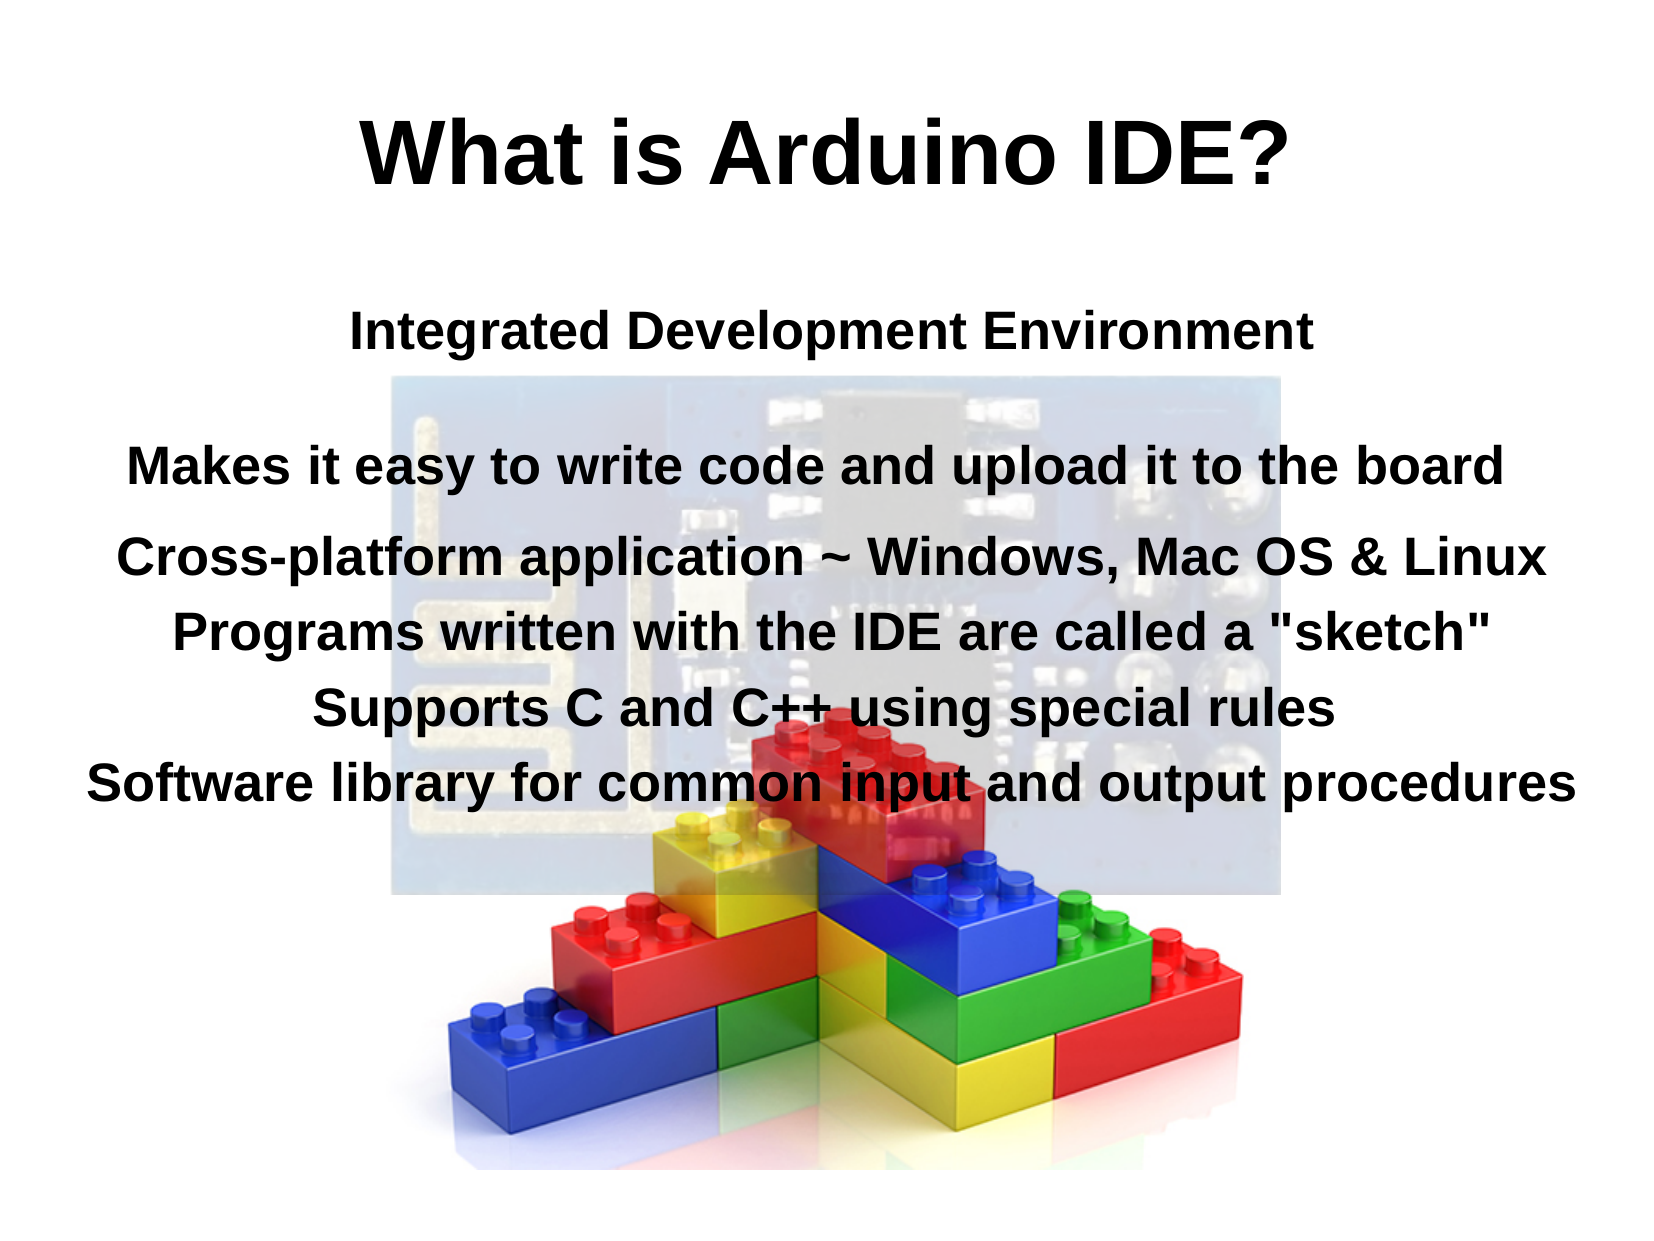

# What is Arduino IDE?
Integrated Development Environment
Makes it easy to write code and upload it to the board
Cross-platform application ~ Windows, Mac OS & Linux
Programs written with the IDE are called a "sketch"
Supports C and C++ using special rules
Software library for common input and output procedures